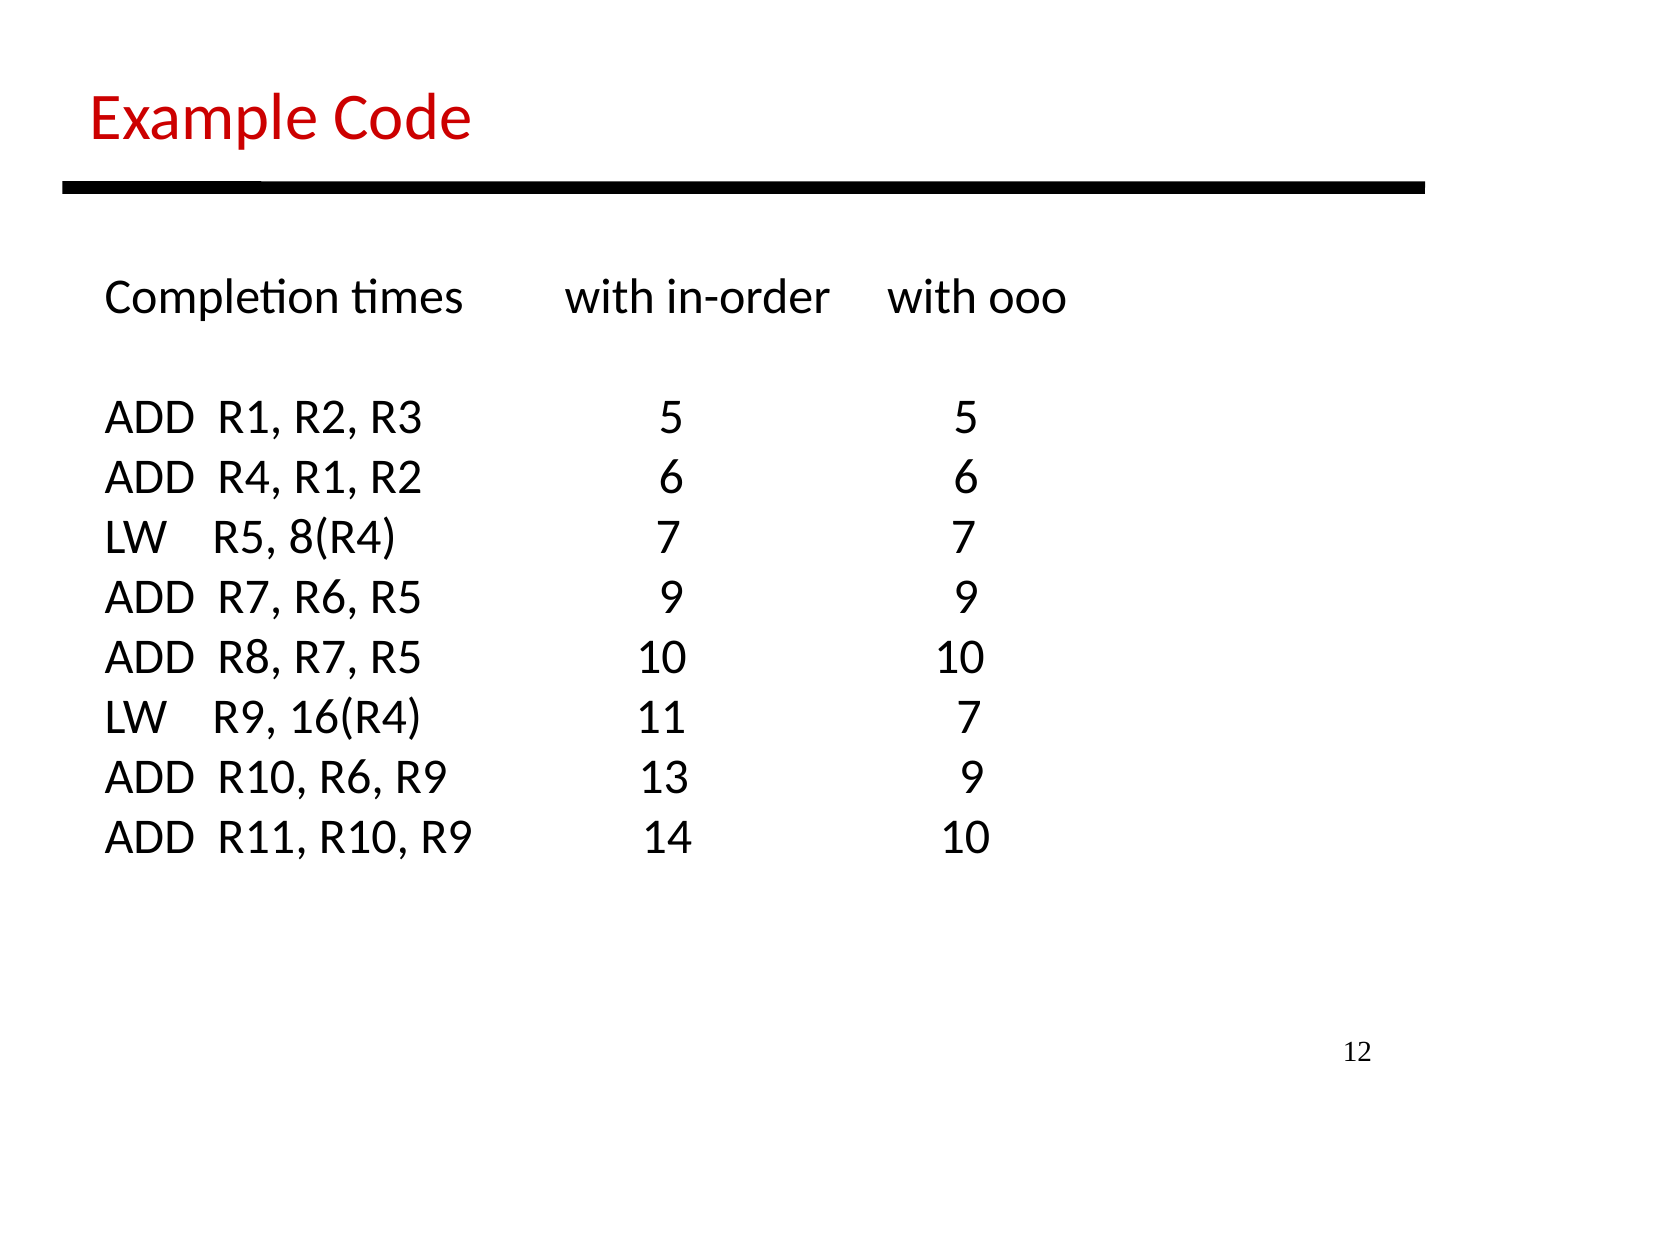

Example Code
Completion times with in-order with ooo
ADD R1, R2, R3 5 5
ADD R4, R1, R2 6 6
LW R5, 8(R4) 7 7
ADD R7, R6, R5 9 9
ADD R8, R7, R5 10 10
LW R9, 16(R4) 11 7
ADD R10, R6, R9 13 9
ADD R11, R10, R9 14 10